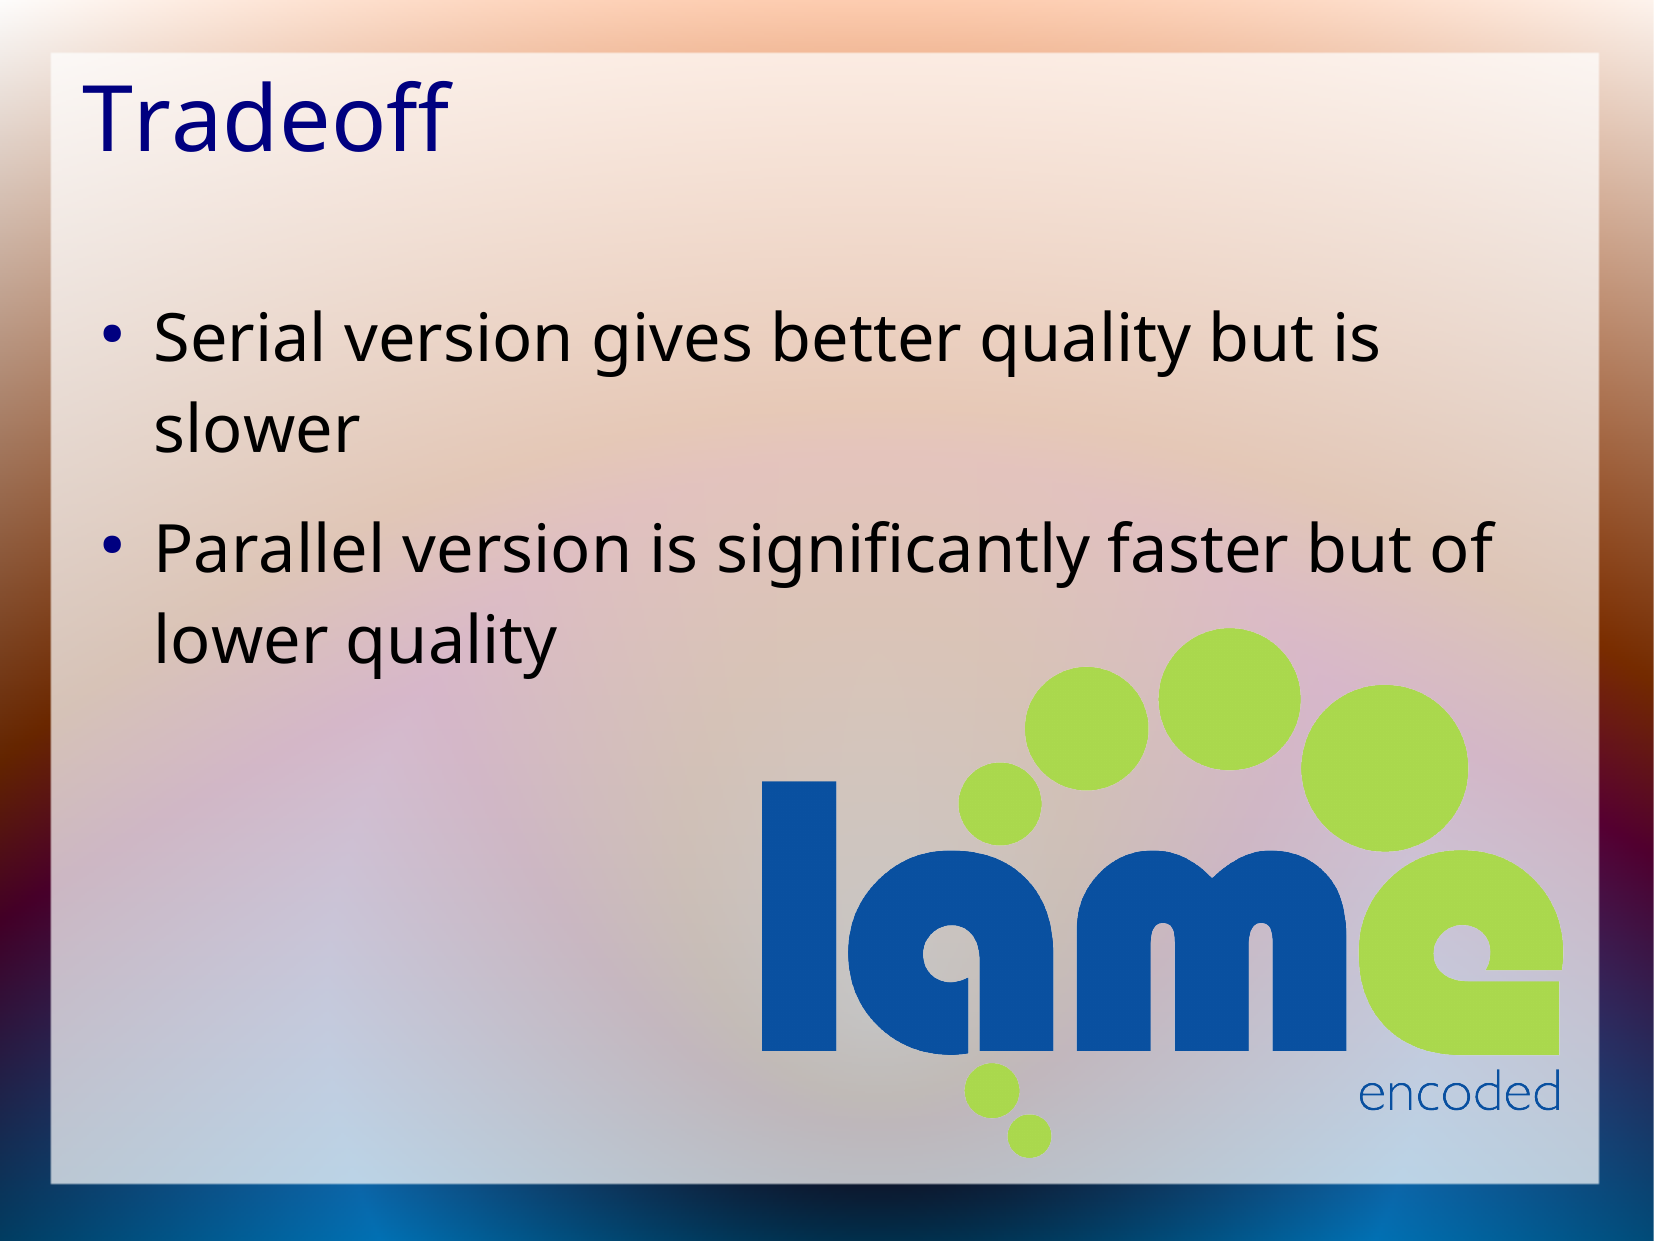

# Tradeoff
Serial version gives better quality but is slower
Parallel version is significantly faster but of lower quality